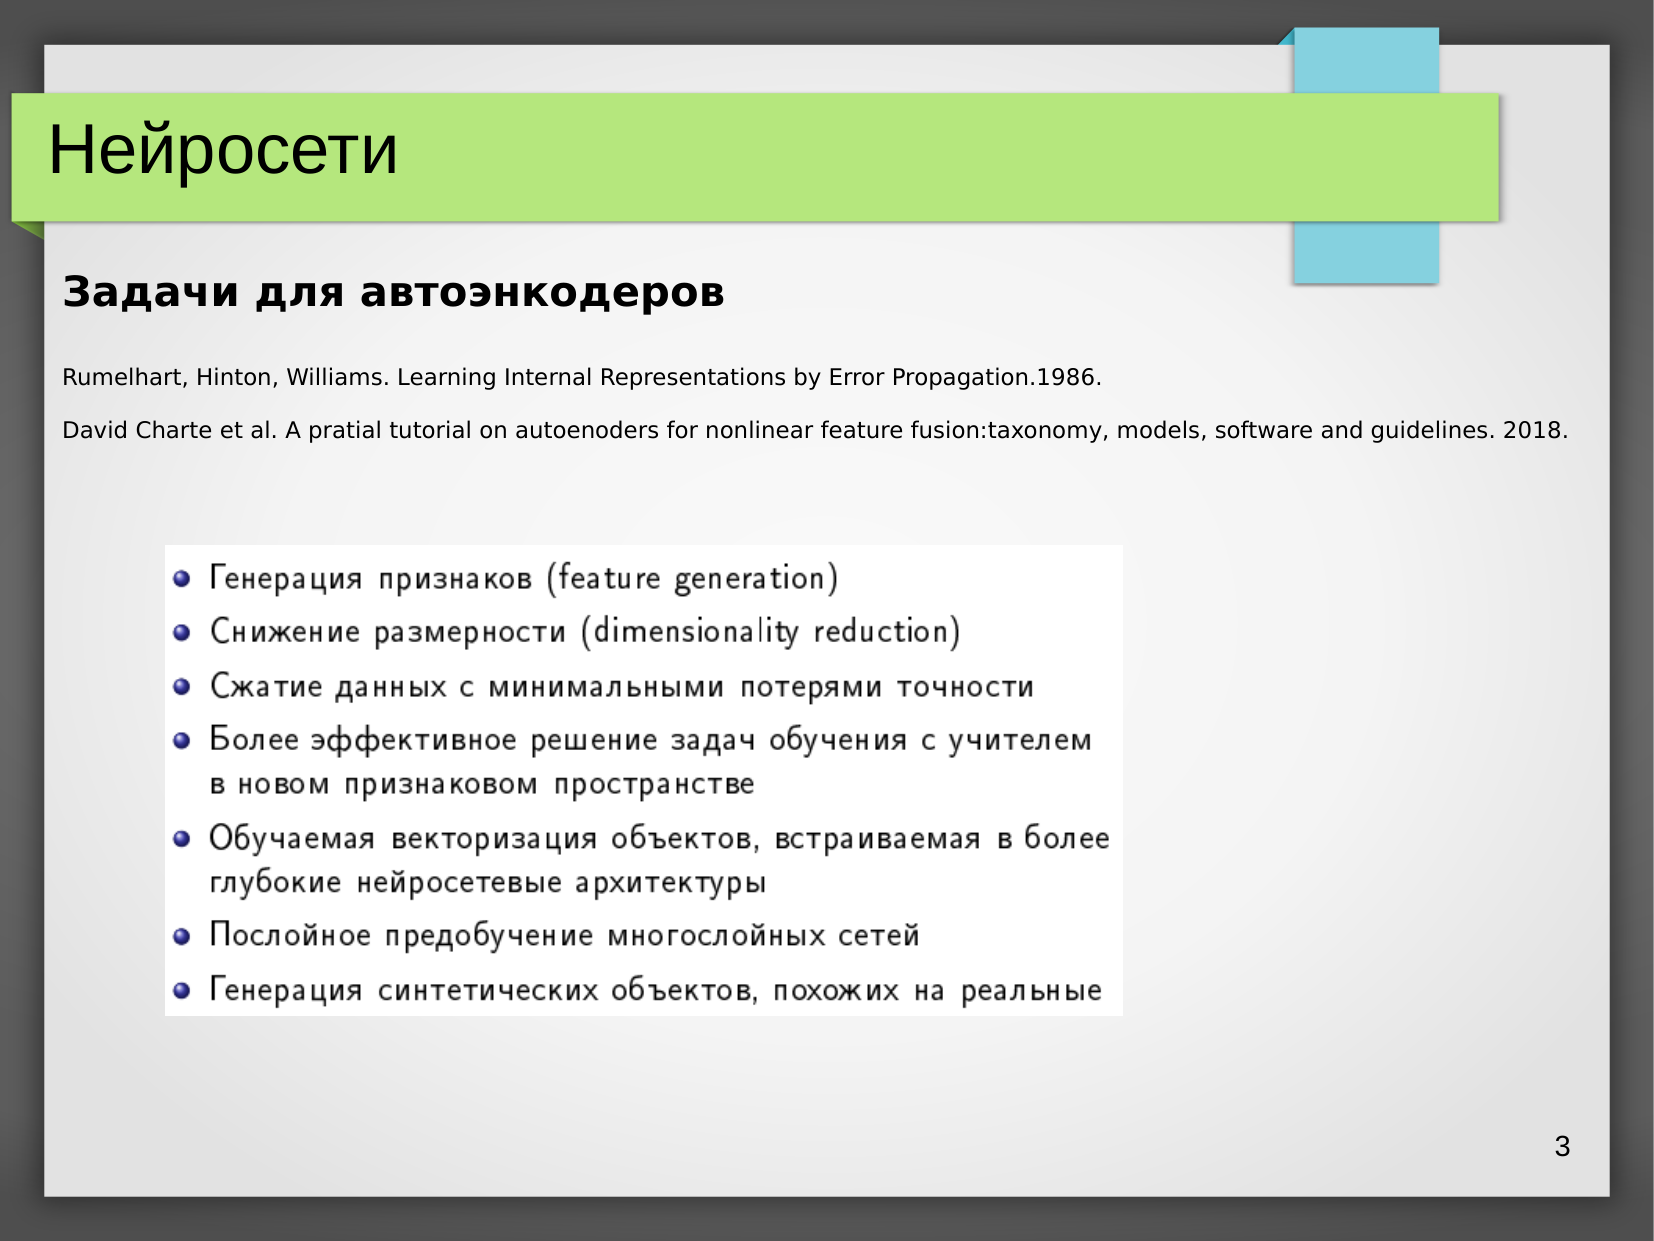

# Нейросети
Задачи для автоэнкодеров
Rumelhart, Hinton, Williams. Learning Internal Representations by Error Propagation.1986.
David Charte et al. A pratial tutorial on autoenoders for nonlinear feature fusion:taxonomy, models, software and guidelines. 2018.
3